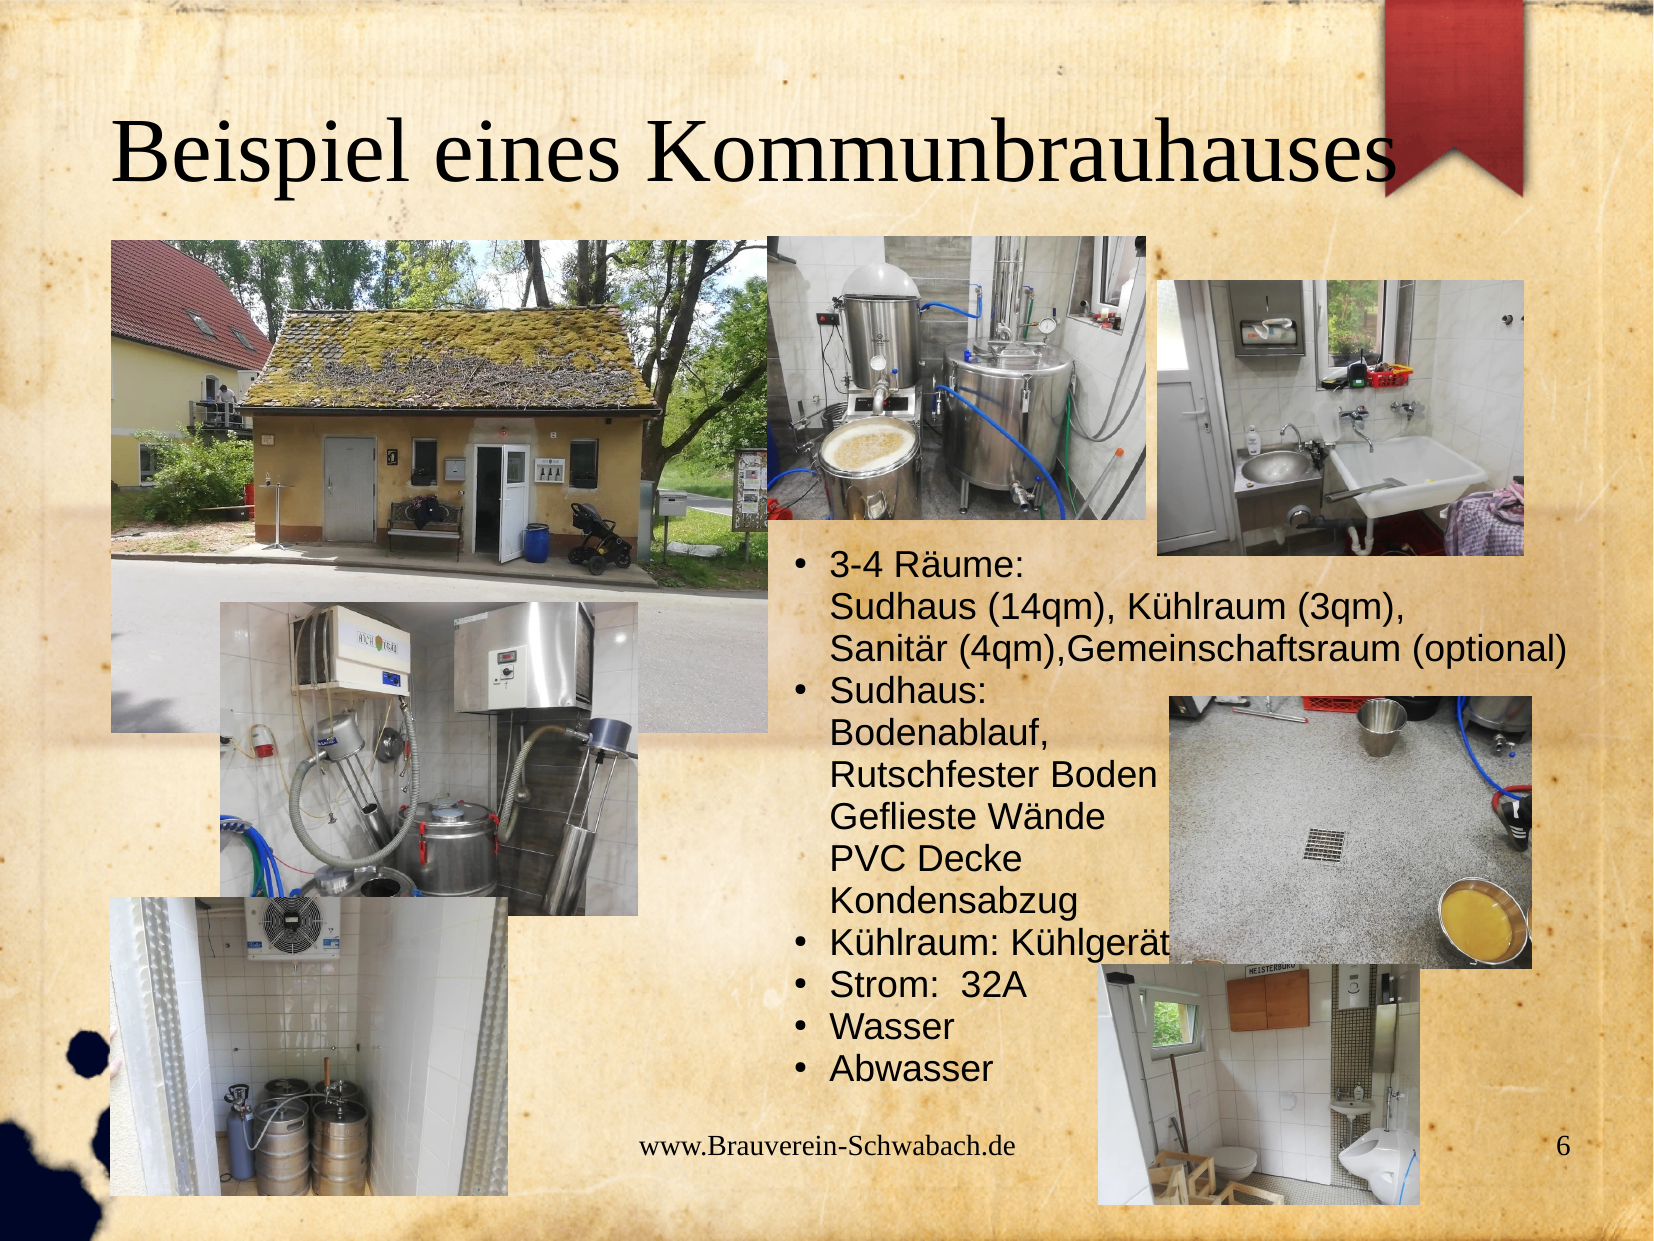

# Beispiel eines Kommunbrauhauses
3-4 Räume:
Sudhaus (14qm), Kühlraum (3qm),
Sanitär (4qm),Gemeinschaftsraum (optional)
Sudhaus:
Bodenablauf,
Rutschfester Boden
Geflieste Wände
PVC Decke
Kondensabzug
Kühlraum: Kühlgerät
Strom: 32A
Wasser
Abwasser
www.Brauverein-Schwabach.de
6